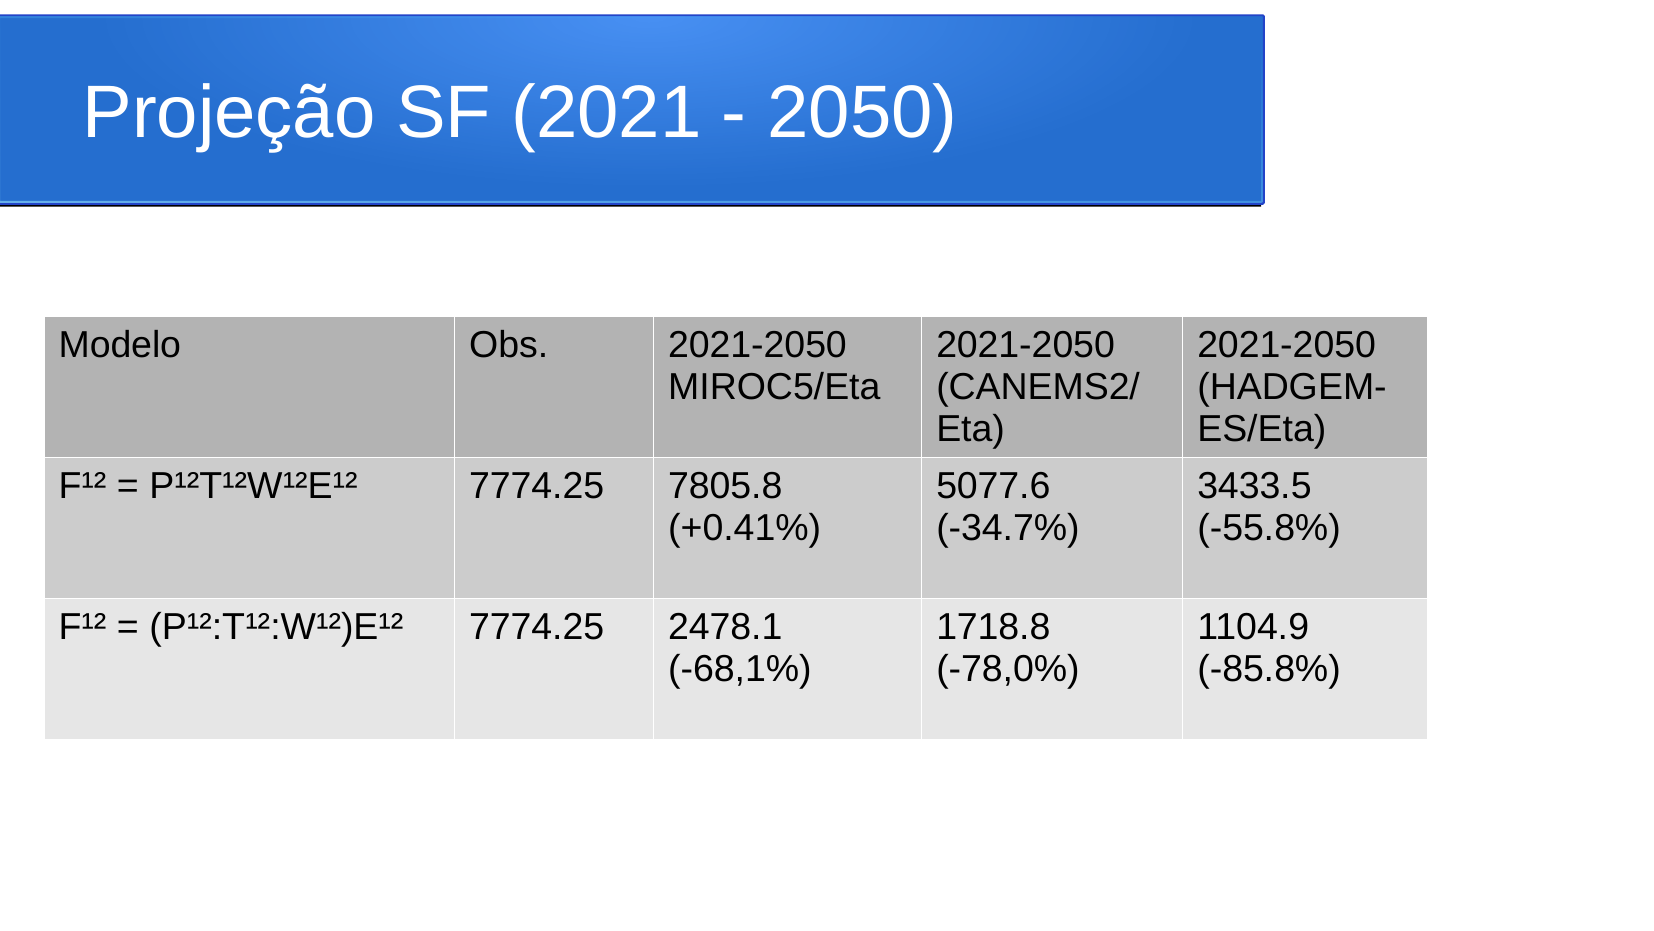

# Projeção SF (2021 - 2050)
| Modelo | Obs. | 2021-2050 MIROC5/Eta | 2021-2050 (CANEMS2/Eta) | 2021-2050 (HADGEM-ES/Eta) |
| --- | --- | --- | --- | --- |
| F¹² = P¹²T¹²W¹²E¹² | 7774.25 | 7805.8 (+0.41%) | 5077.6 (-34.7%) | 3433.5 (-55.8%) |
| F¹² = (P¹²:T¹²:W¹²)E¹² | 7774.25 | 2478.1 (-68,1%) | 1718.8 (-78,0%) | 1104.9 (-85.8%) |